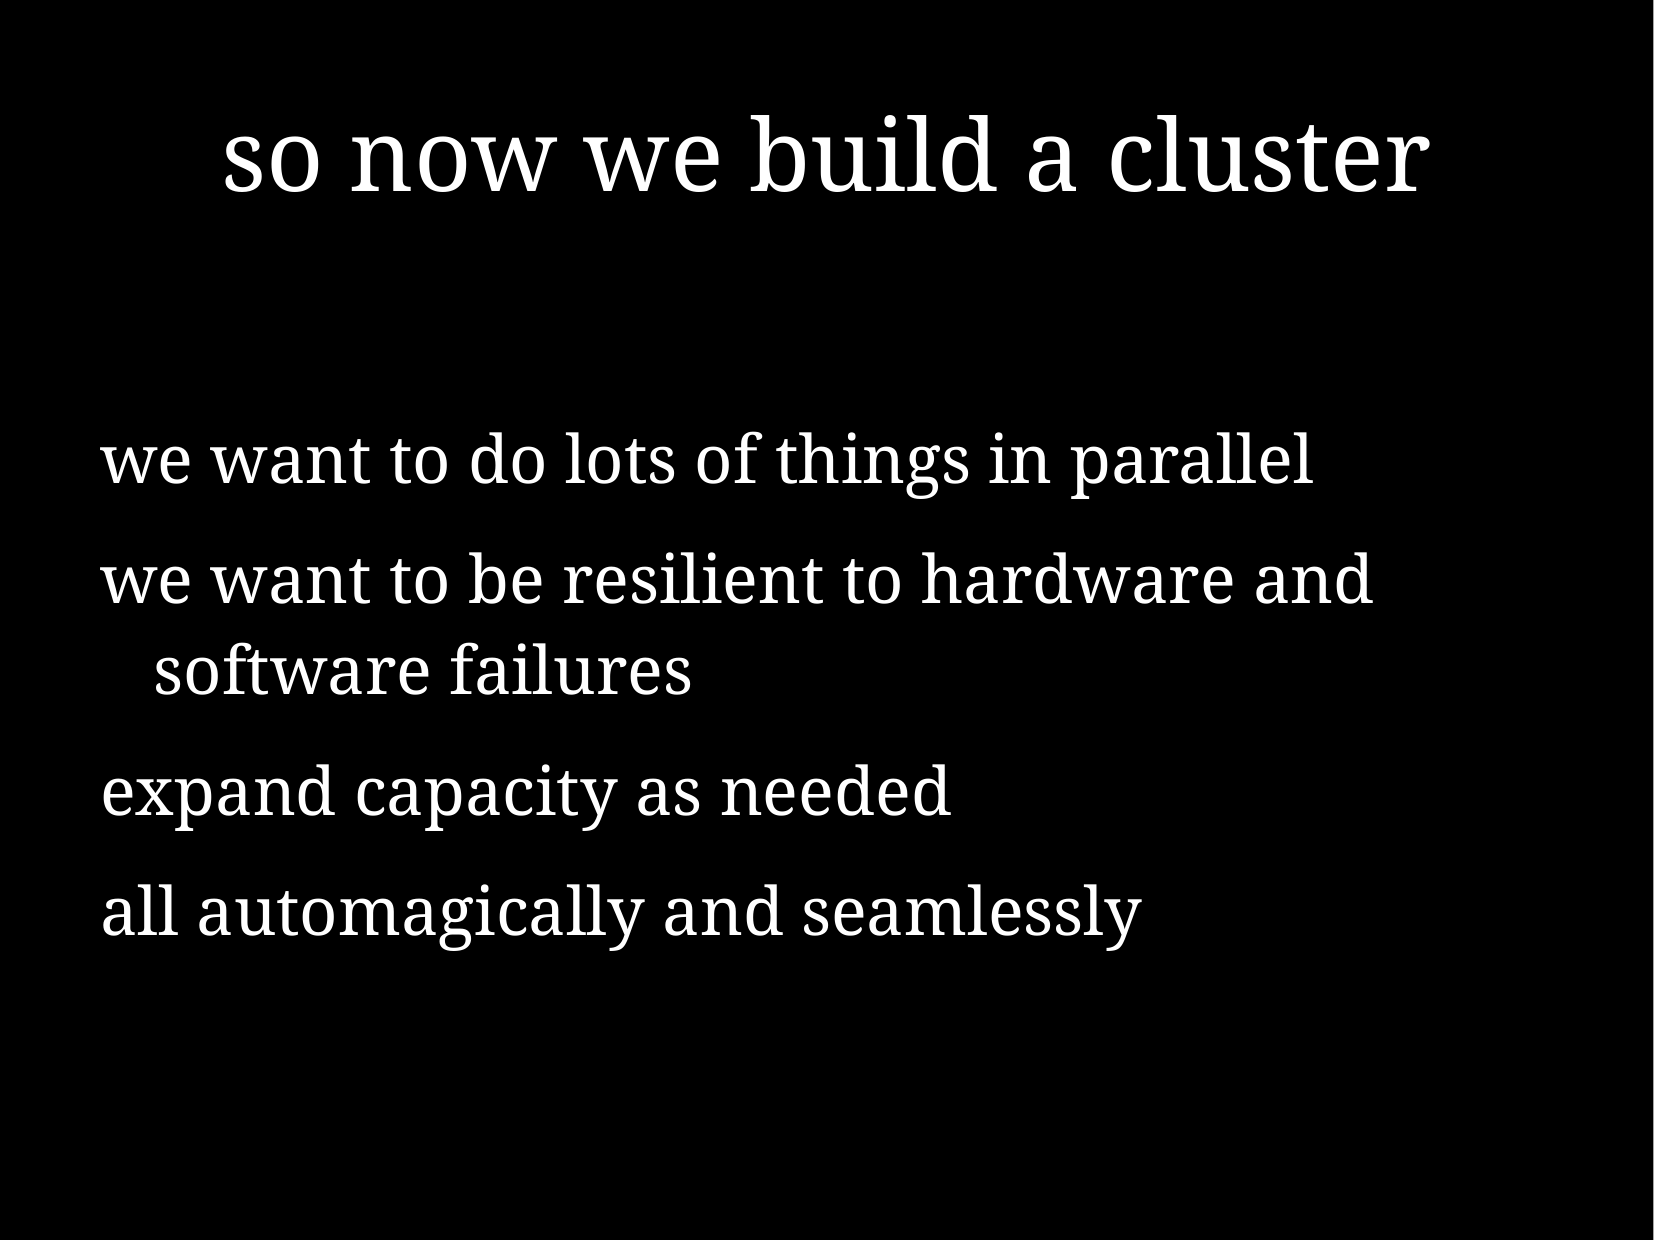

# so now we build a cluster
we want to do lots of things in parallel
we want to be resilient to hardware and software failures
expand capacity as needed
all automagically and seamlessly